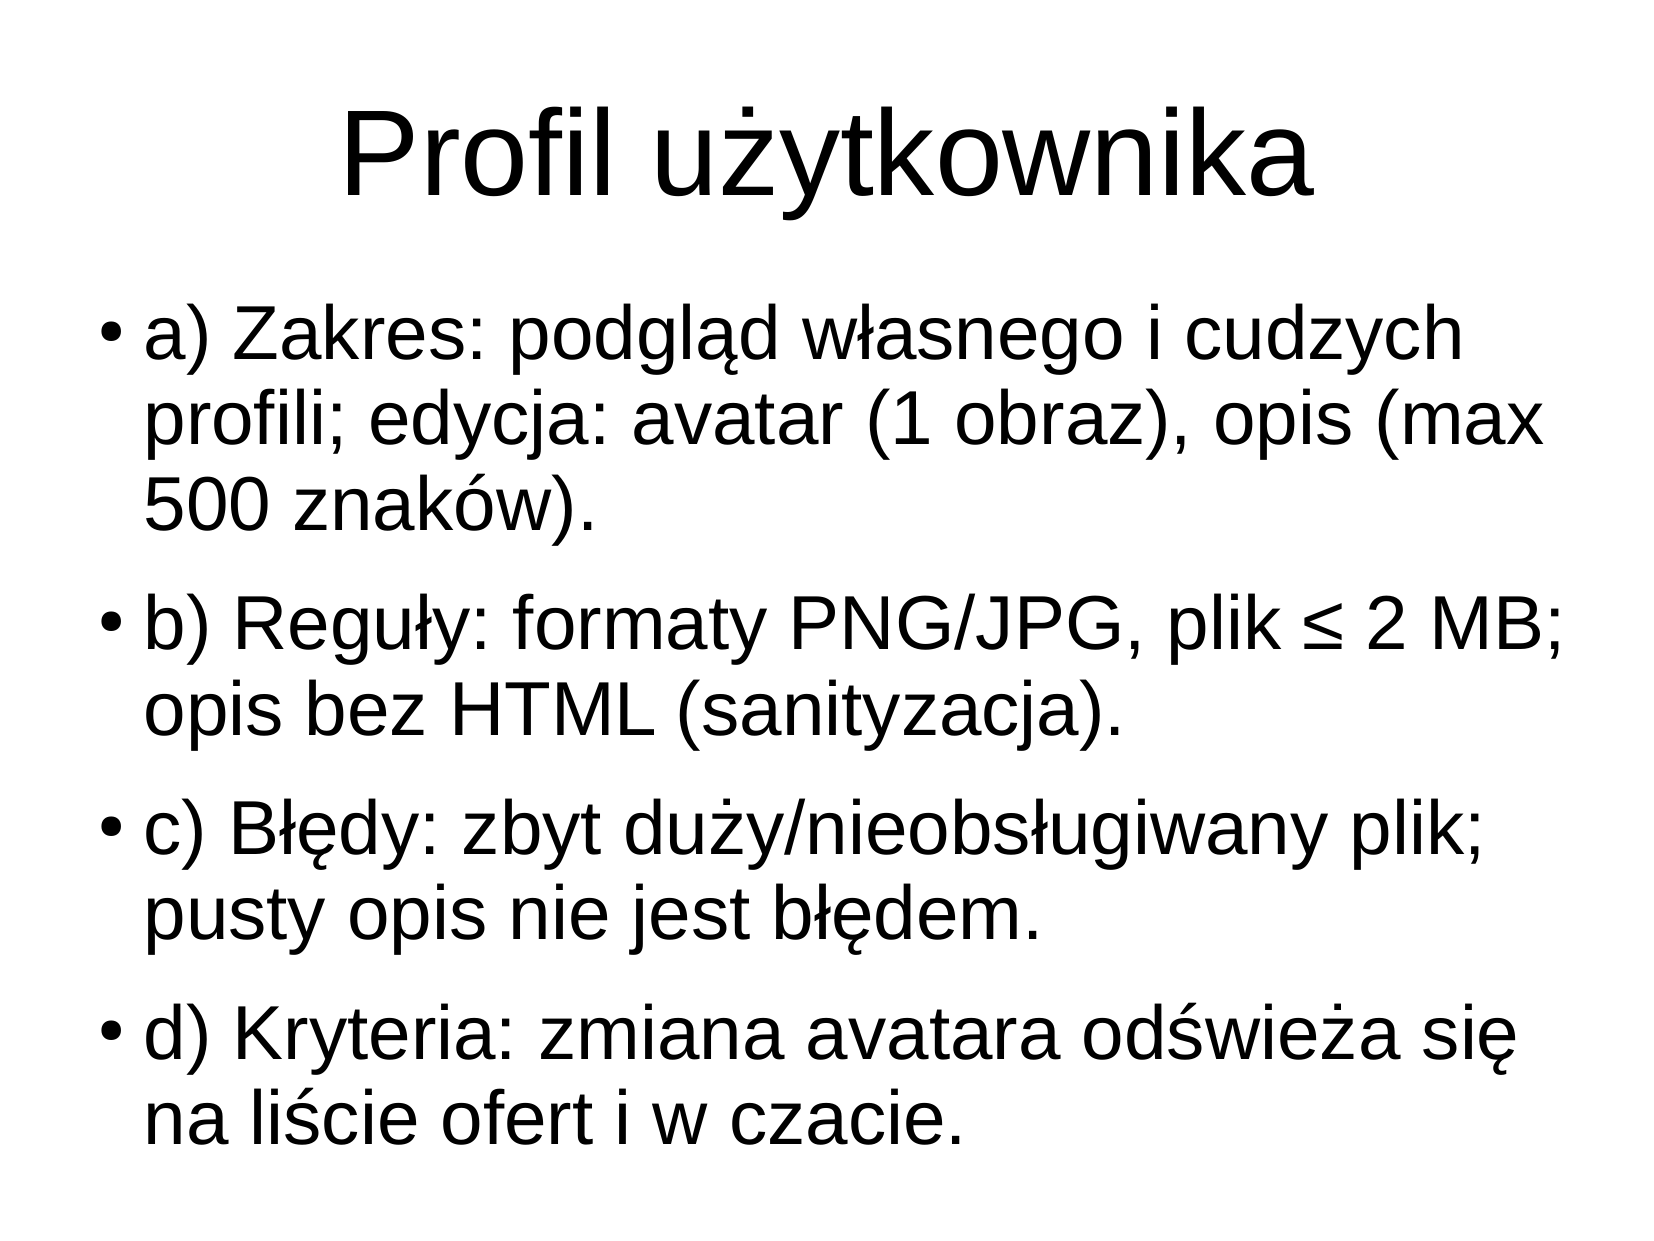

# Profil użytkownika
a) Zakres: podgląd własnego i cudzych profili; edycja: avatar (1 obraz), opis (max 500 znaków).
b) Reguły: formaty PNG/JPG, plik ≤ 2 MB; opis bez HTML (sanityzacja).
c) Błędy: zbyt duży/nieobsługiwany plik; pusty opis nie jest błędem.
d) Kryteria: zmiana avatara odświeża się na liście ofert i w czacie.